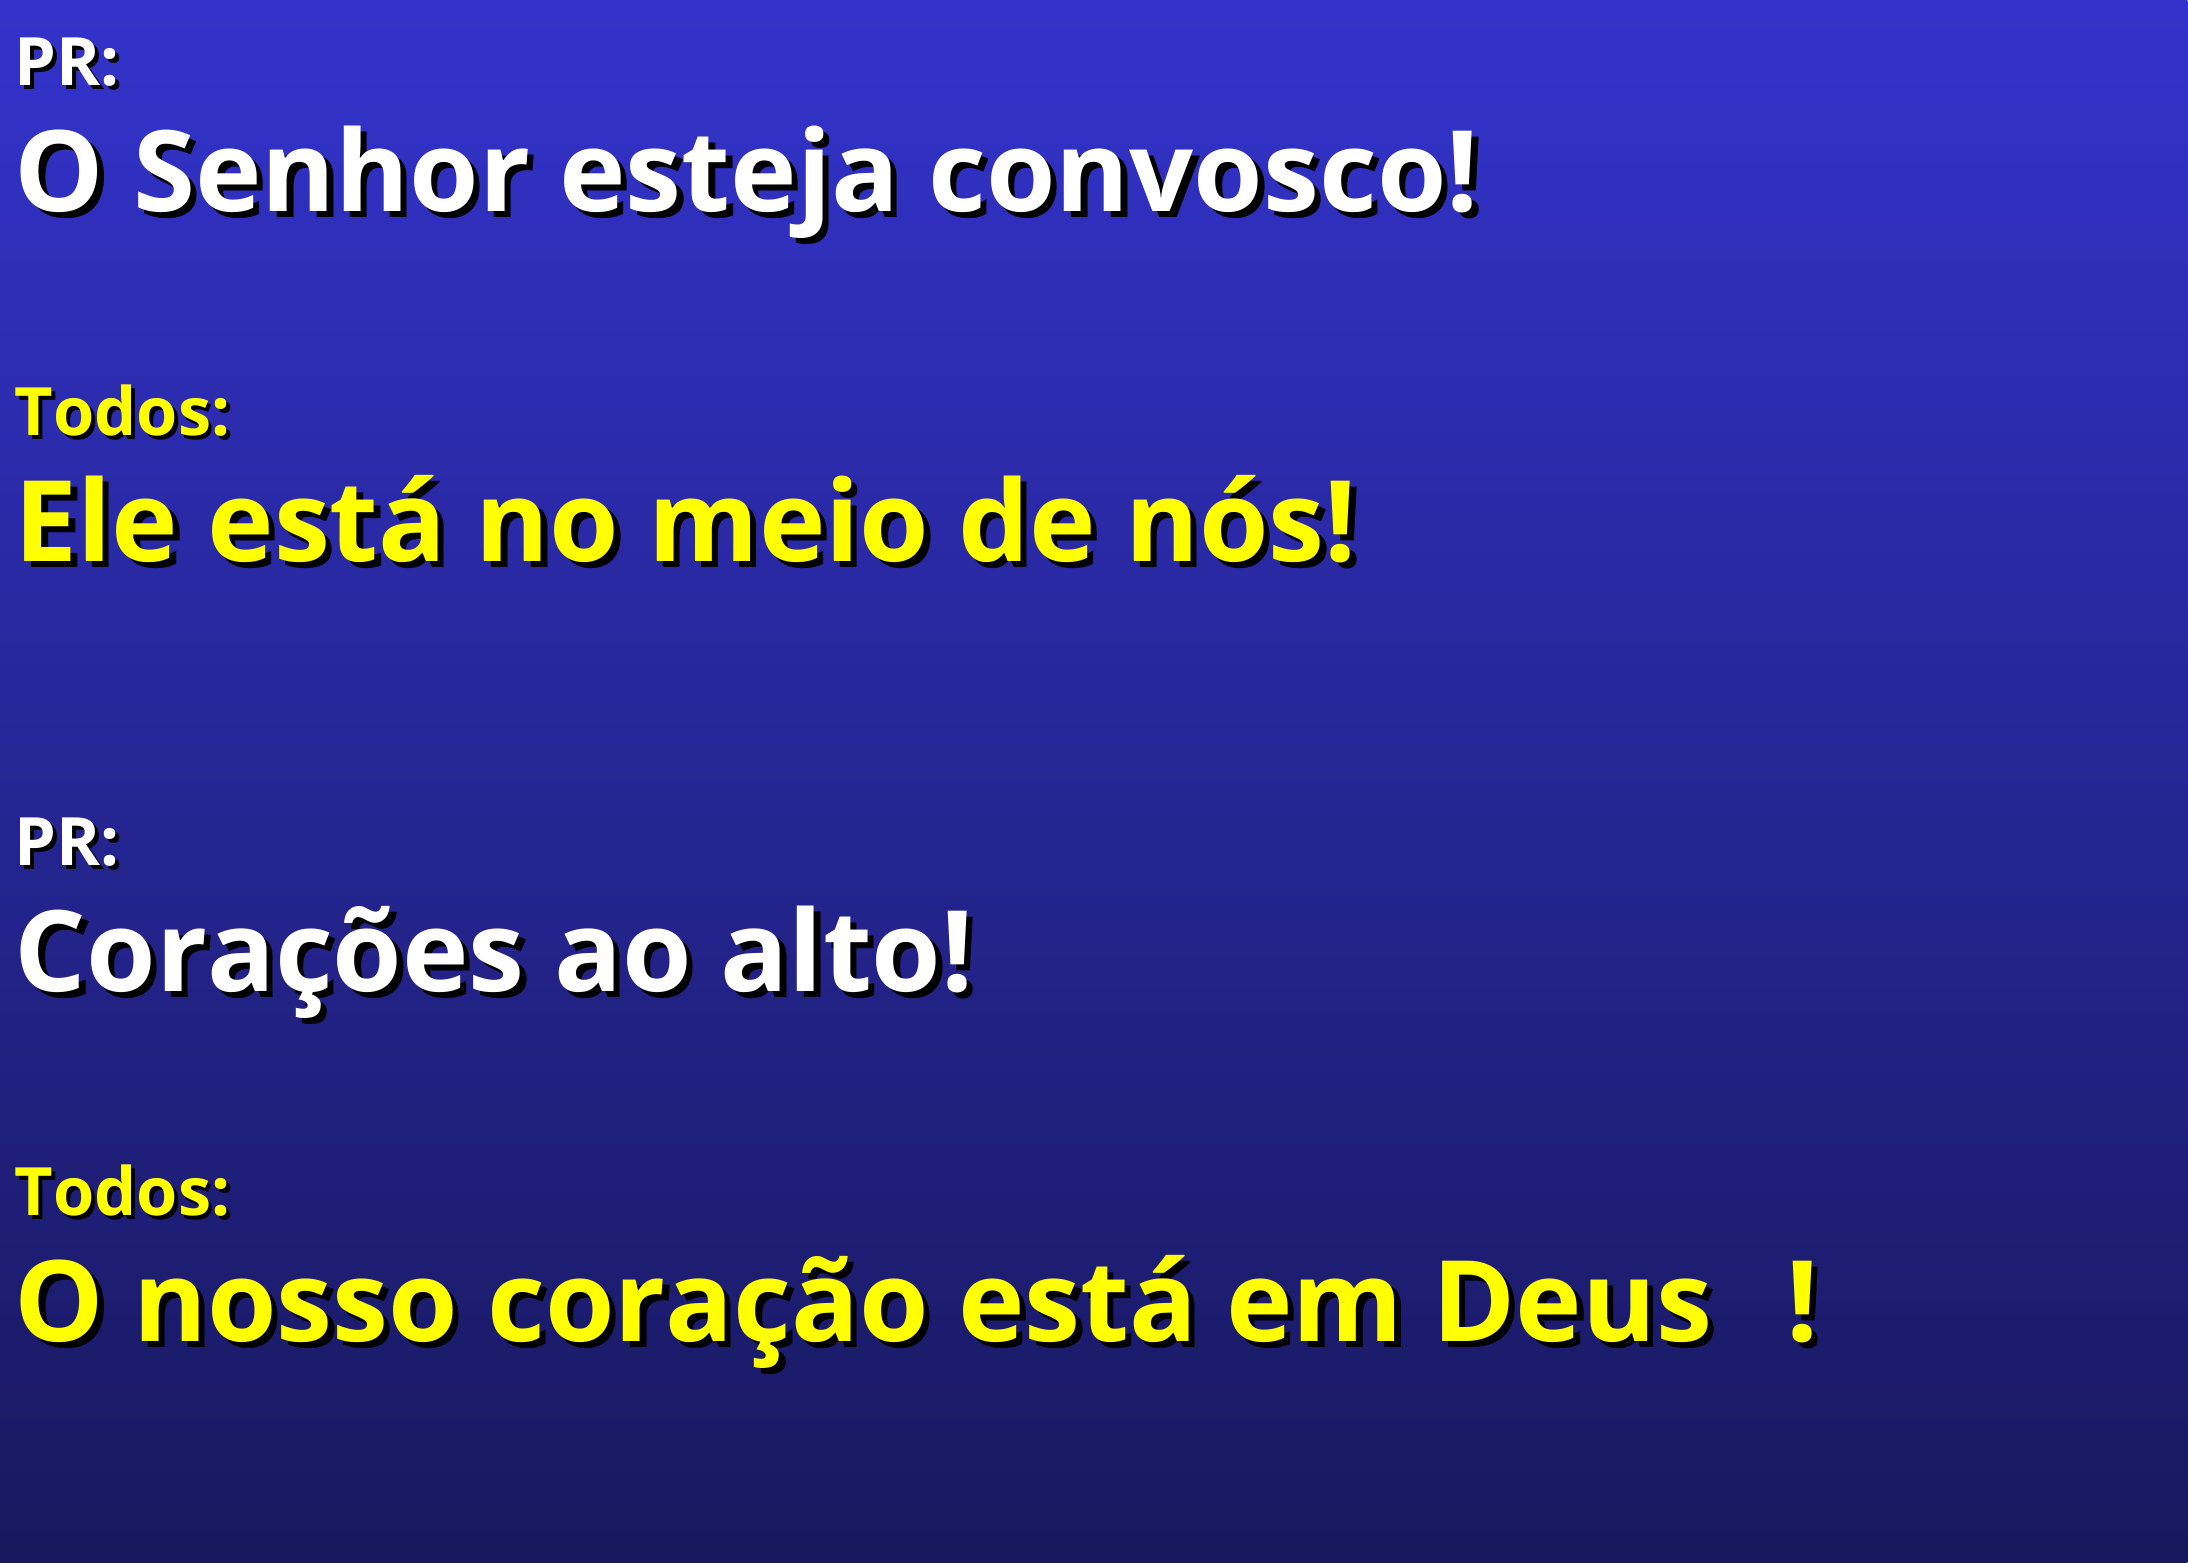

PR:
O Senhor esteja convosco!
Todos:
Ele está no meio de nós!
PR:
Corações ao alto!
Todos:
O nosso coração está em Deus	!